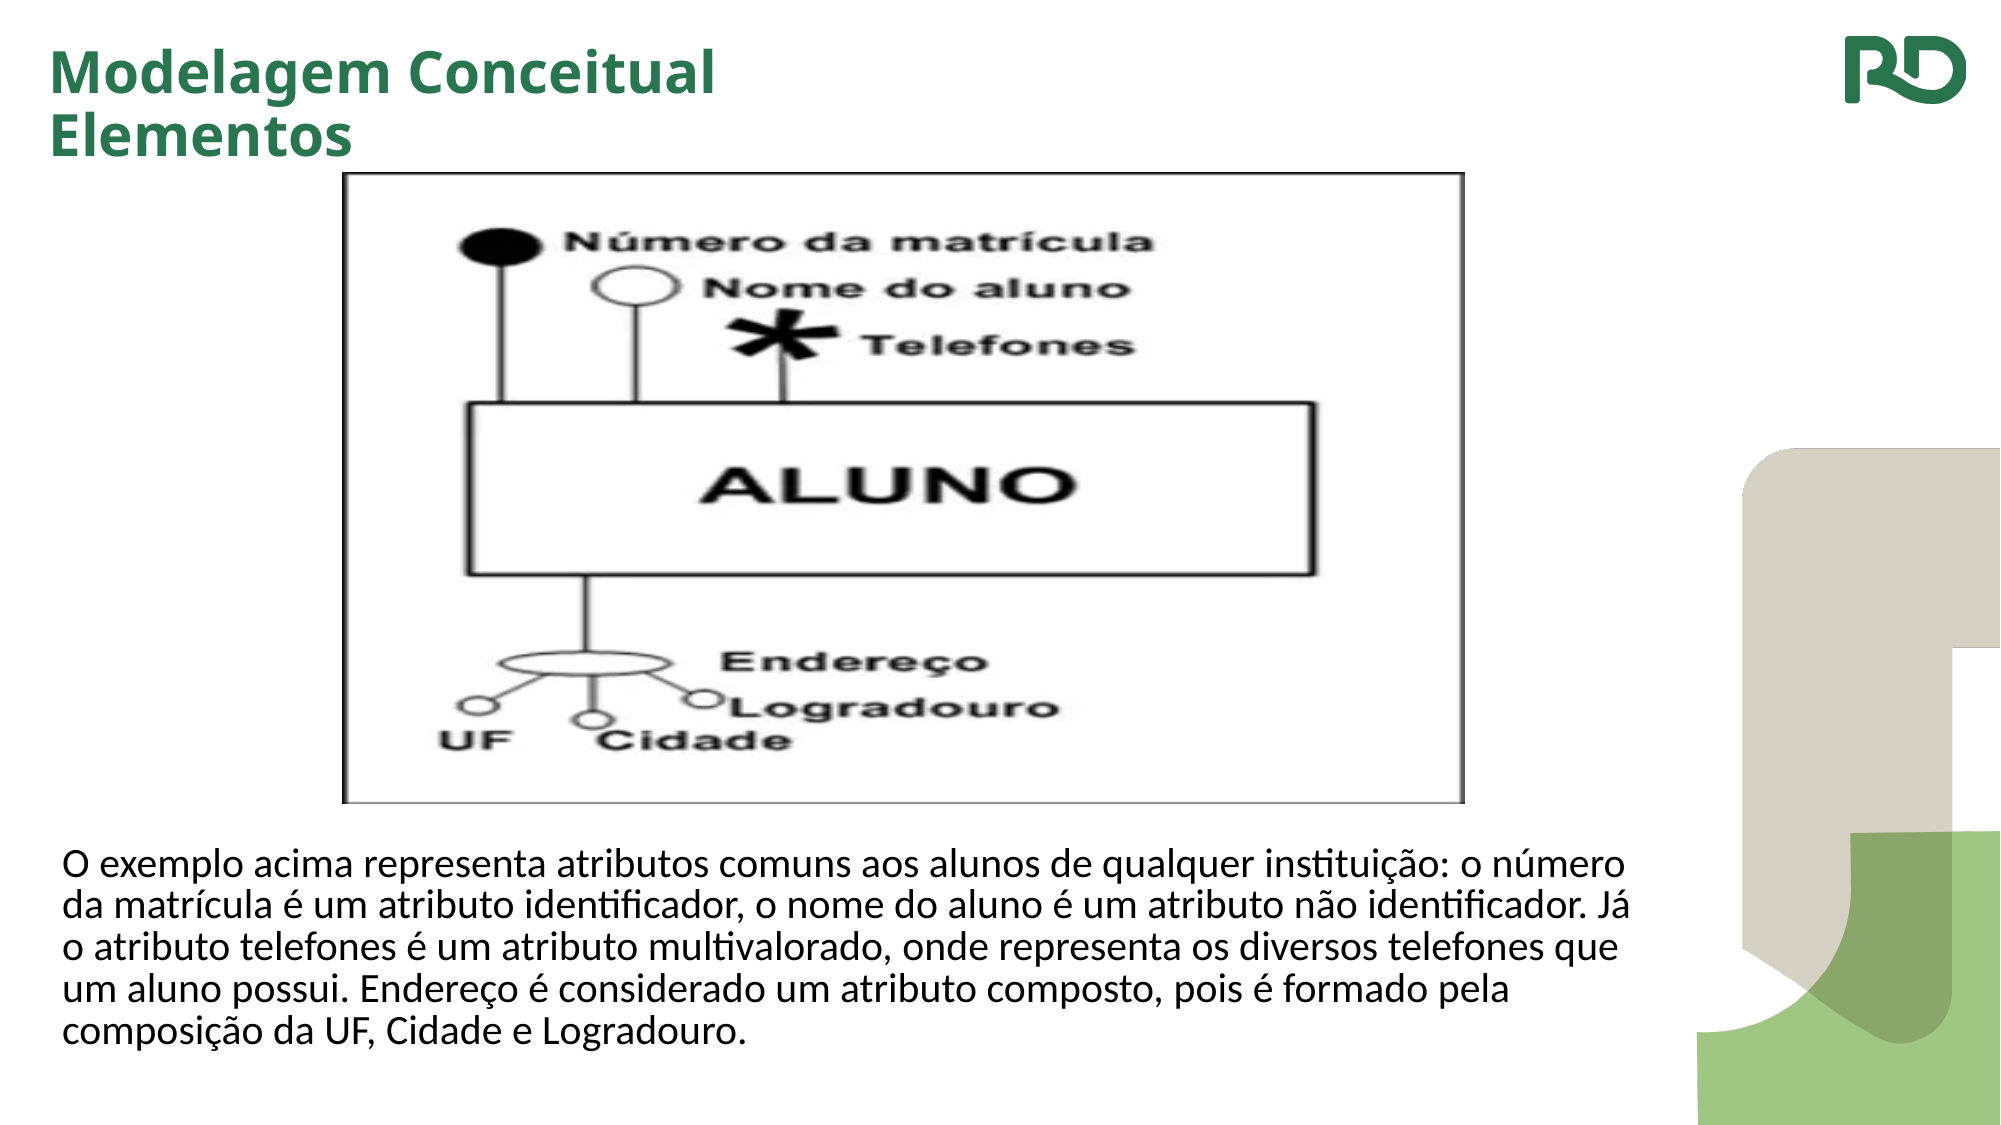

Modelagem Conceitual
Elementos
O exemplo acima representa atributos comuns aos alunos de qualquer instituição: o número da matrícula é um atributo identificador, o nome do aluno é um atributo não identificador. Já o atributo telefones é um atributo multivalorado, onde representa os diversos telefones que um aluno possui. Endereço é considerado um atributo composto, pois é formado pela composição da UF, Cidade e Logradouro.